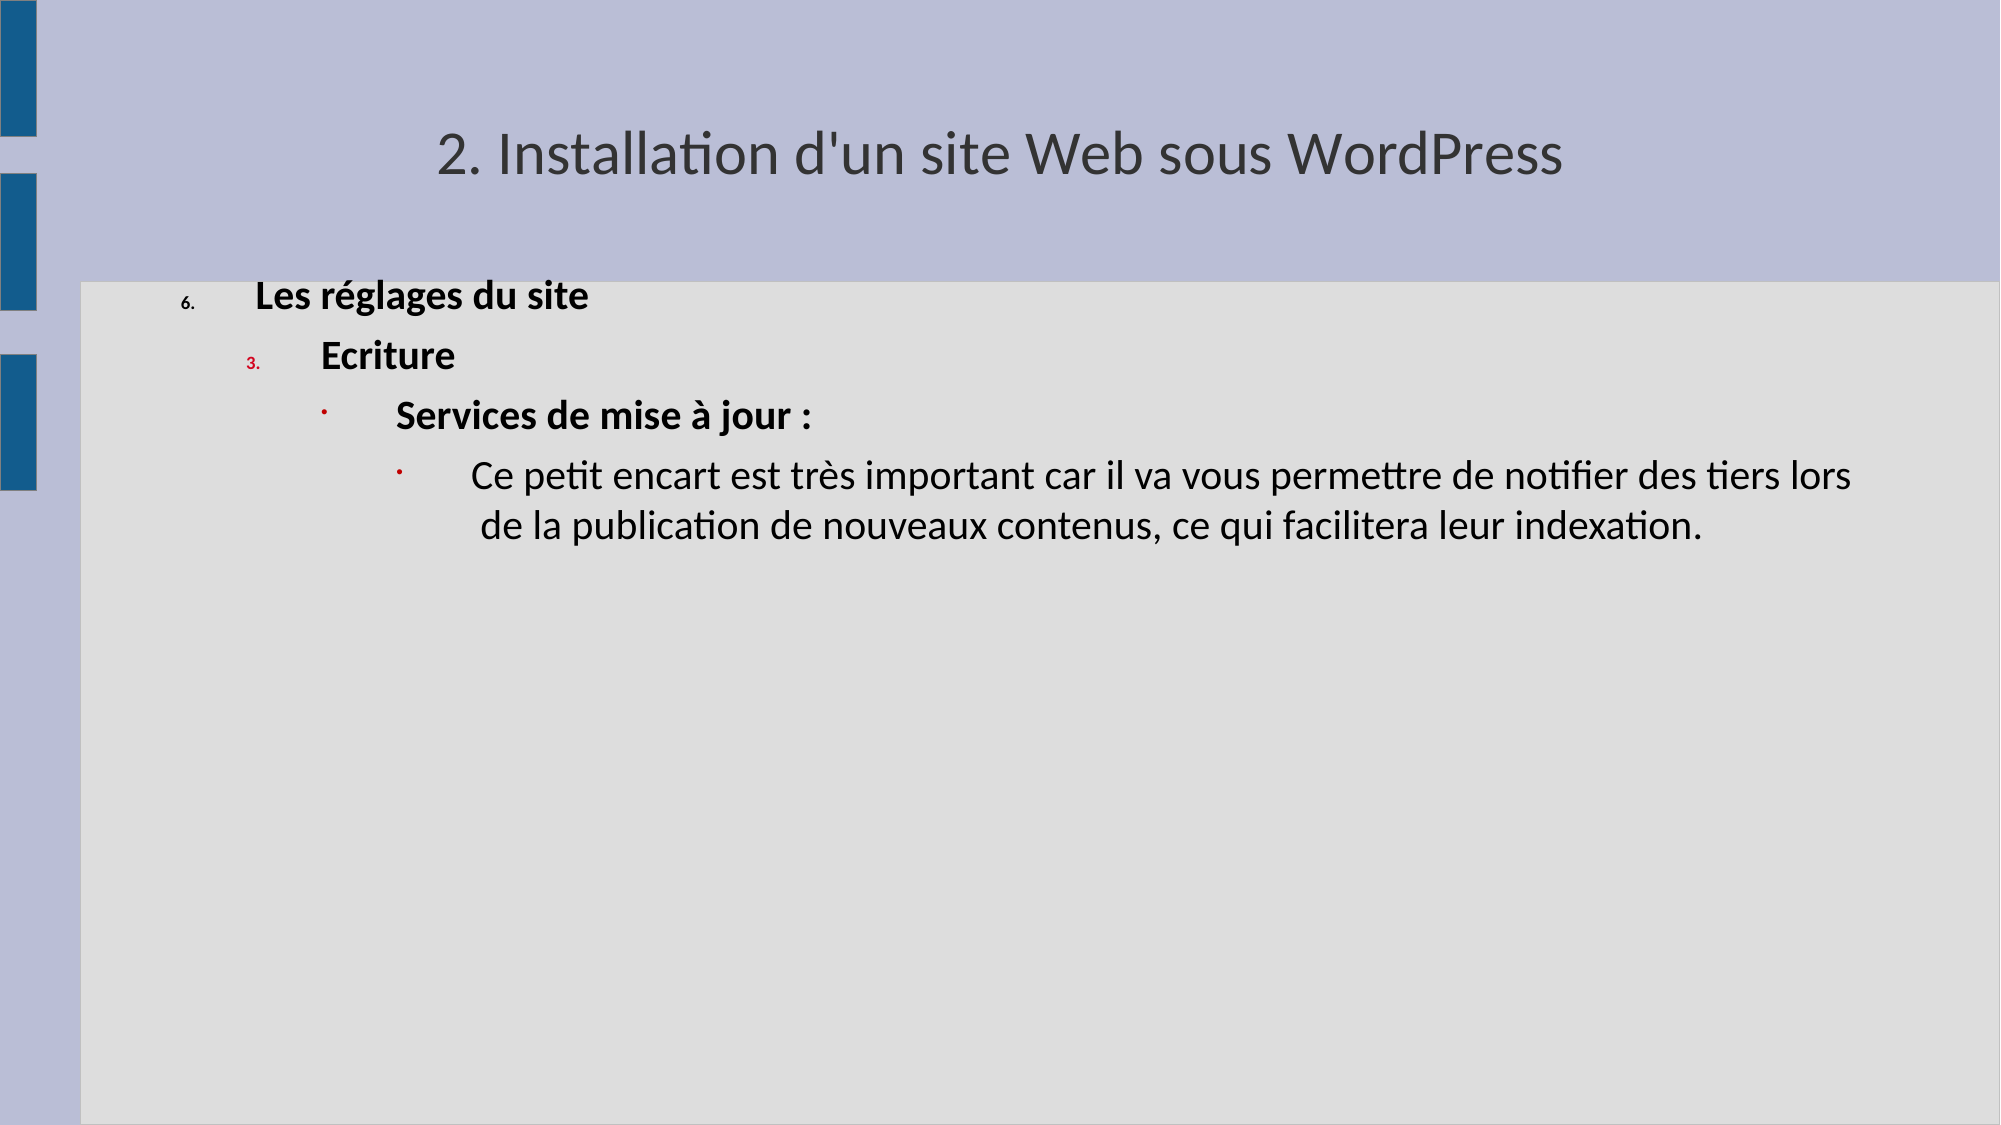

# 2. Installation d'un site Web sous WordPress
Les réglages du site
Ecriture
Services de mise à jour :
Ce petit encart est très important car il va vous permettre de notifier des tiers lors de la publication de nouveaux contenus, ce qui facilitera leur indexation.